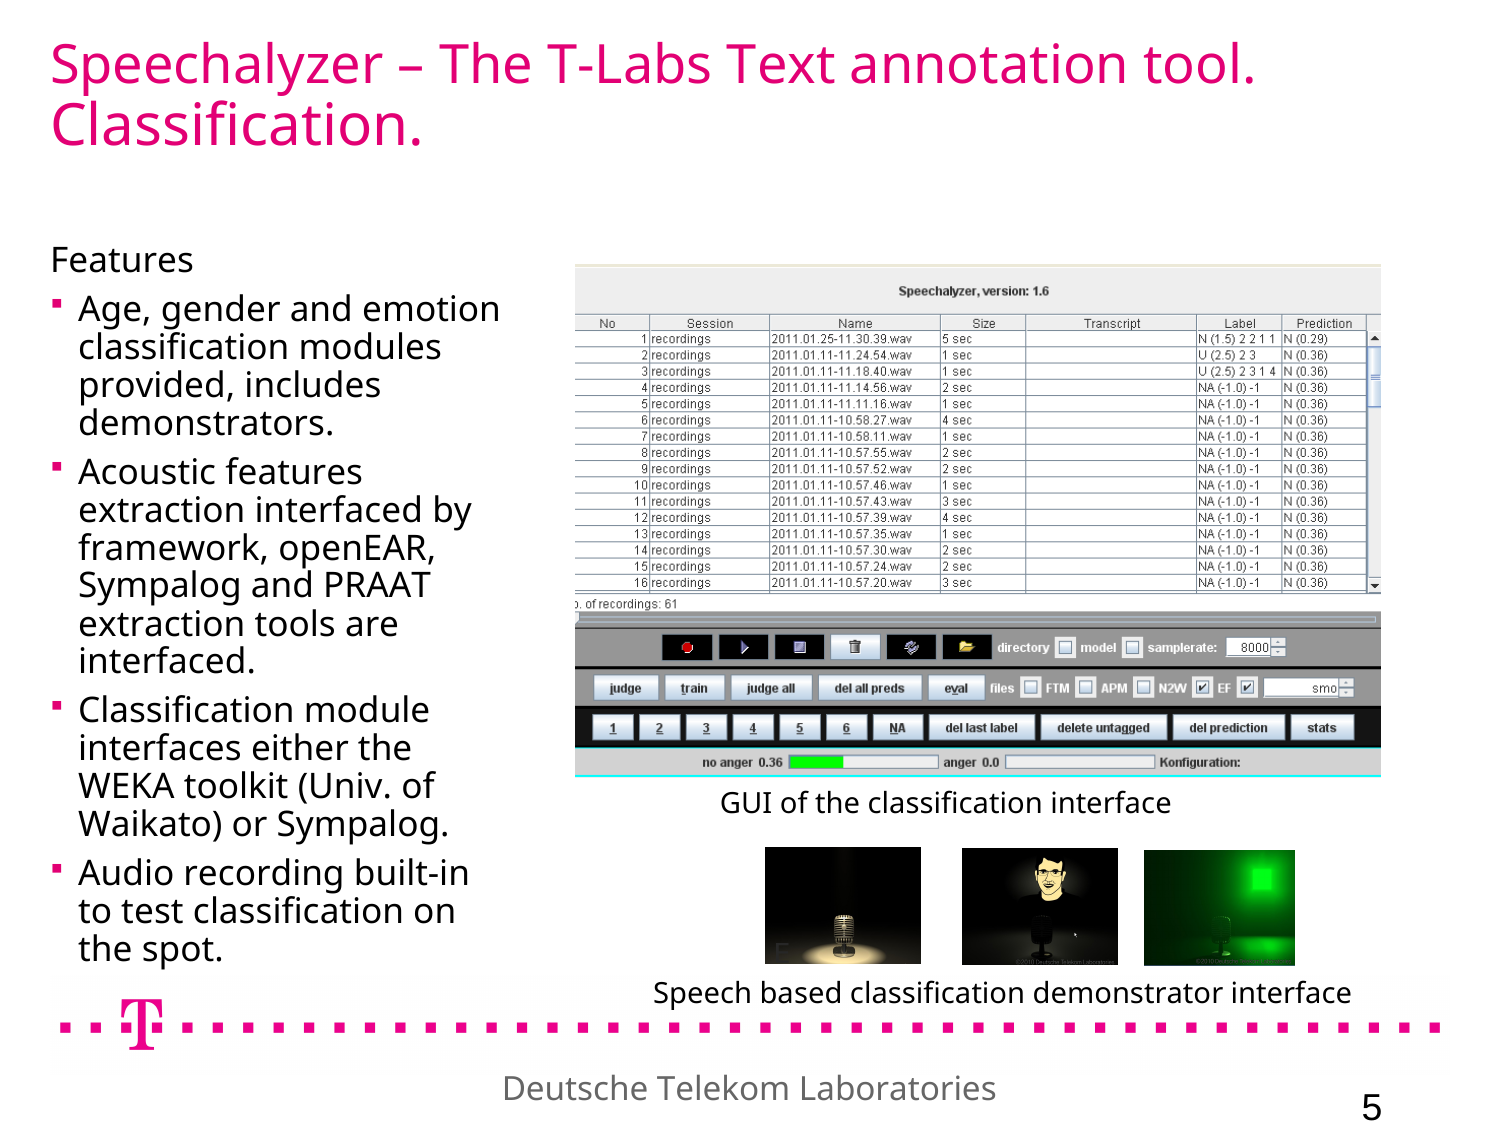

# Speechalyzer – The T-Labs Text annotation tool. Classification.
Features
Age, gender and emotion classification modules provided, includes demonstrators.
Acoustic features extraction interfaced by framework, openEAR, Sympalog and PRAAT extraction tools are interfaced.
Classification module interfaces either the WEKA toolkit (Univ. of Waikato) or Sympalog.
Audio recording built-in to test classification on the spot.
GUI of the classification interface
Speech based classification demonstrator interface
5